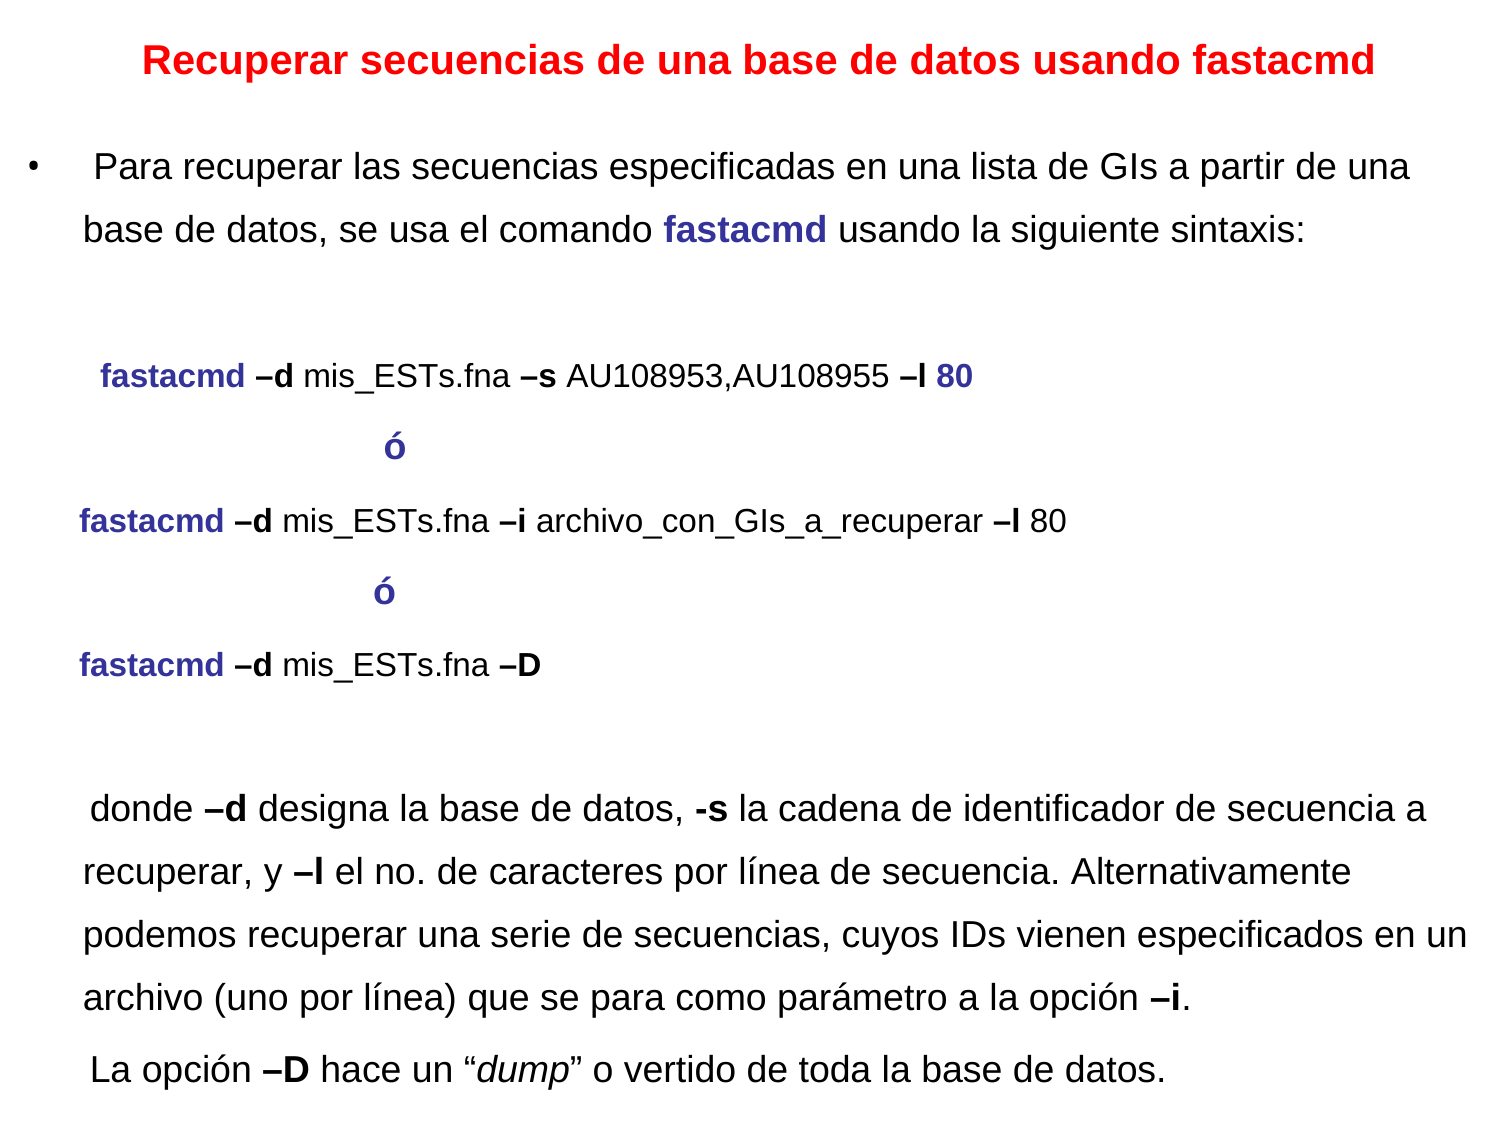

Recuperar secuencias de una base de datos usando fastacmd
# Para recuperar las secuencias especificadas en una lista de GIs a partir de una base de datos, se usa el comando fastacmd usando la siguiente sintaxis:
 fastacmd –d mis_ESTs.fna –s AU108953,AU108955 –l 80
 ó
 fastacmd –d mis_ESTs.fna –i archivo_con_GIs_a_recuperar –l 80
 ó
 fastacmd –d mis_ESTs.fna –D
 donde –d designa la base de datos, -s la cadena de identificador de secuencia a recuperar, y –l el no. de caracteres por línea de secuencia. Alternativamente podemos recuperar una serie de secuencias, cuyos IDs vienen especificados en un archivo (uno por línea) que se para como parámetro a la opción –i.
 La opción –D hace un “dump” o vertido de toda la base de datos.